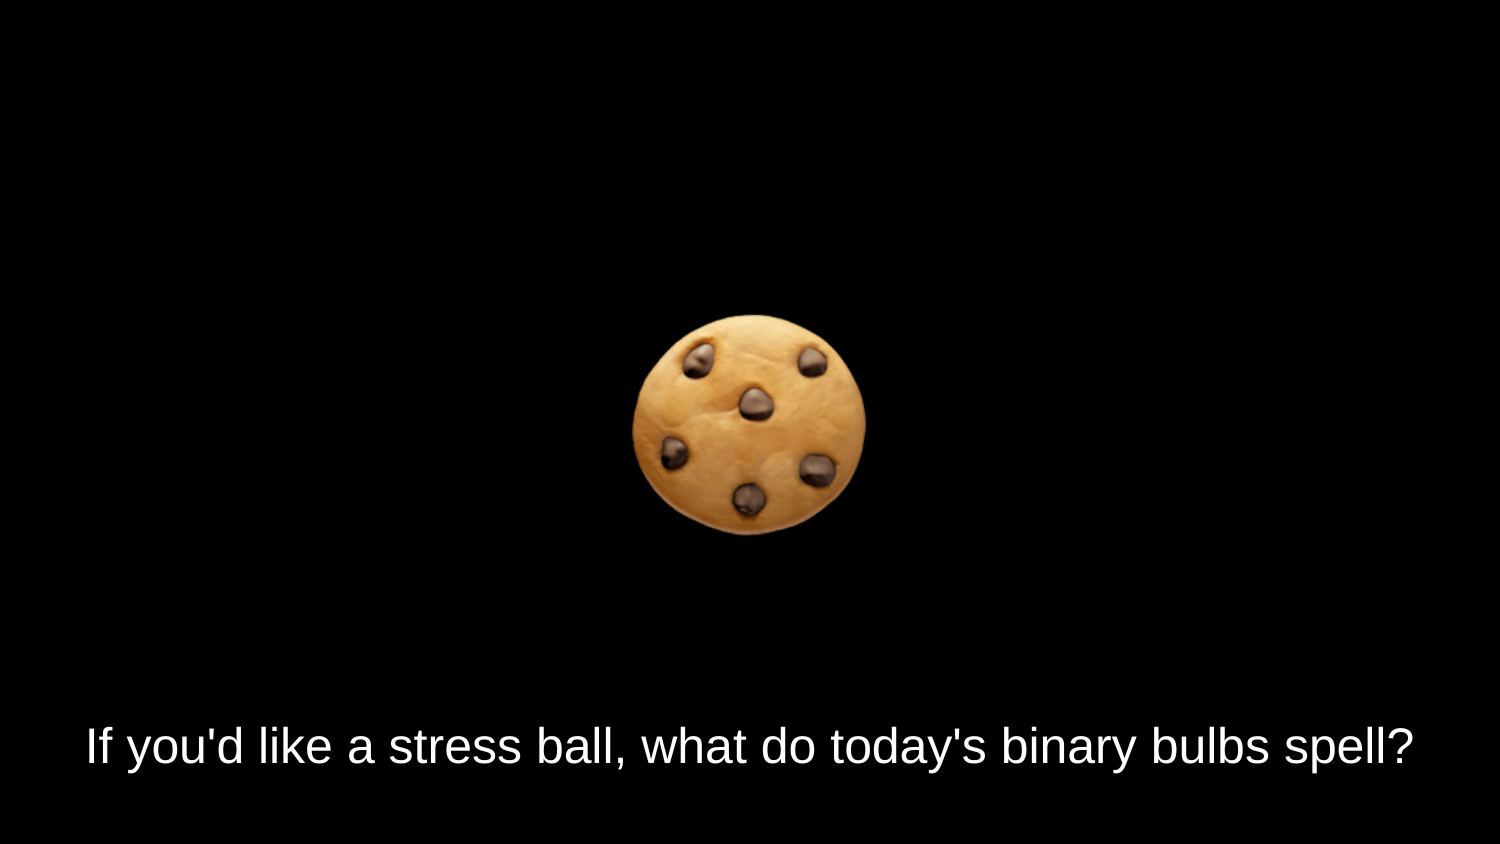

# If you'd like a stress ball, what do today's binary bulbs spell?